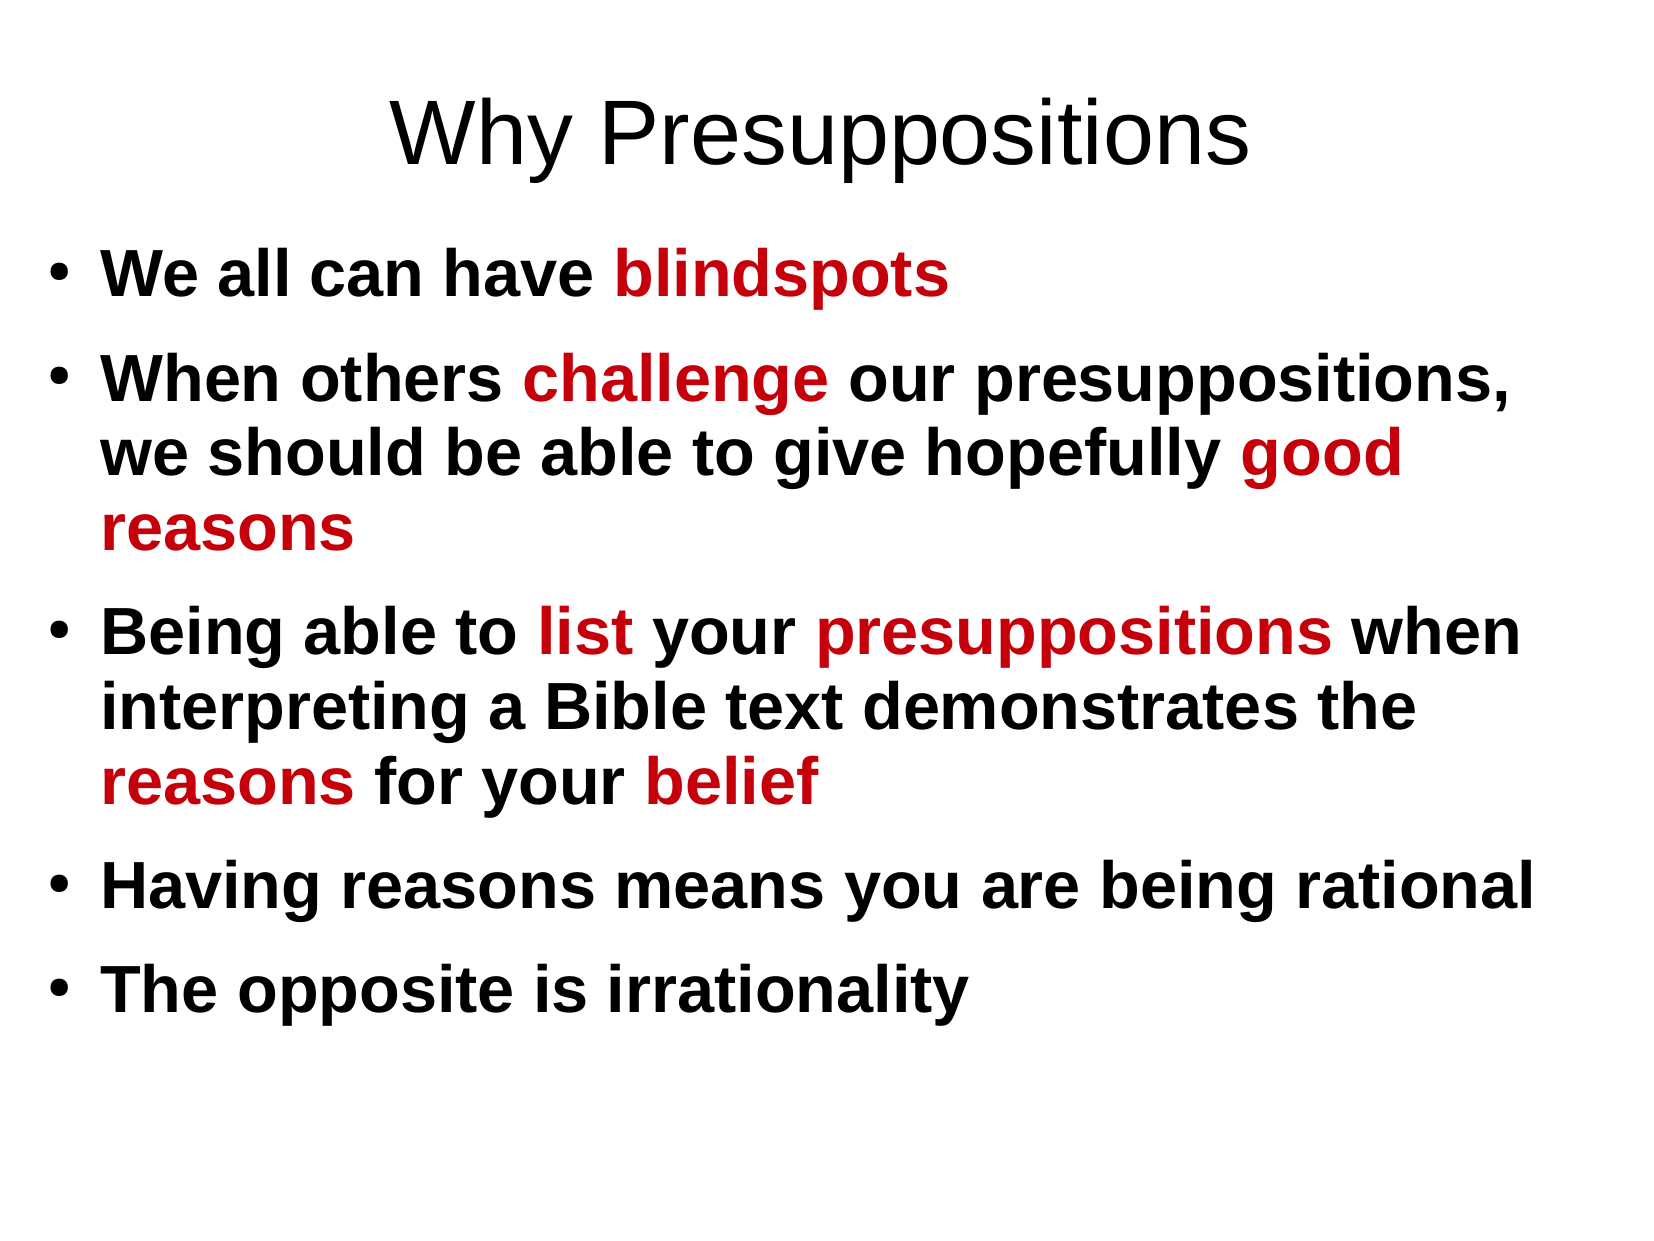

# Why Presuppositions
We all can have blindspots
When others challenge our presuppositions,
we should be able to give hopefully good reasons
Being able to list your presuppositions when interpreting a Bible text demonstrates the reasons for your belief
Having reasons means you are being rational
The opposite is irrationality